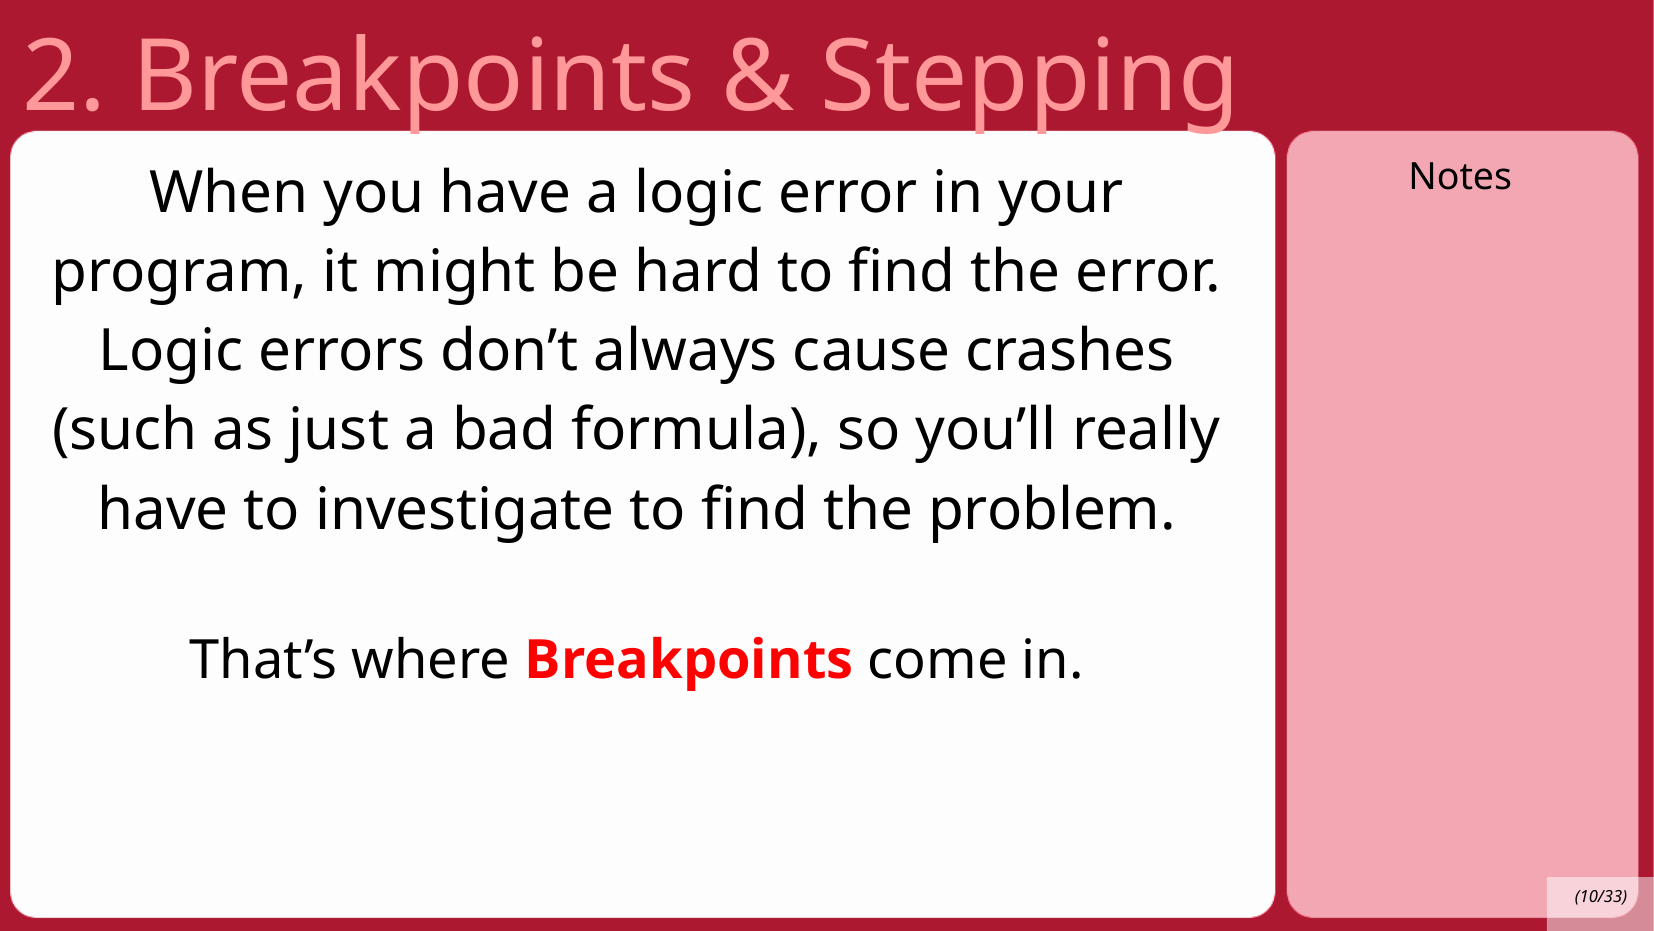

# 2. Breakpoints & Stepping
Notes
When you have a logic error in your program, it might be hard to find the error. Logic errors don’t always cause crashes (such as just a bad formula), so you’ll really have to investigate to find the problem.
That’s where Breakpoints come in.